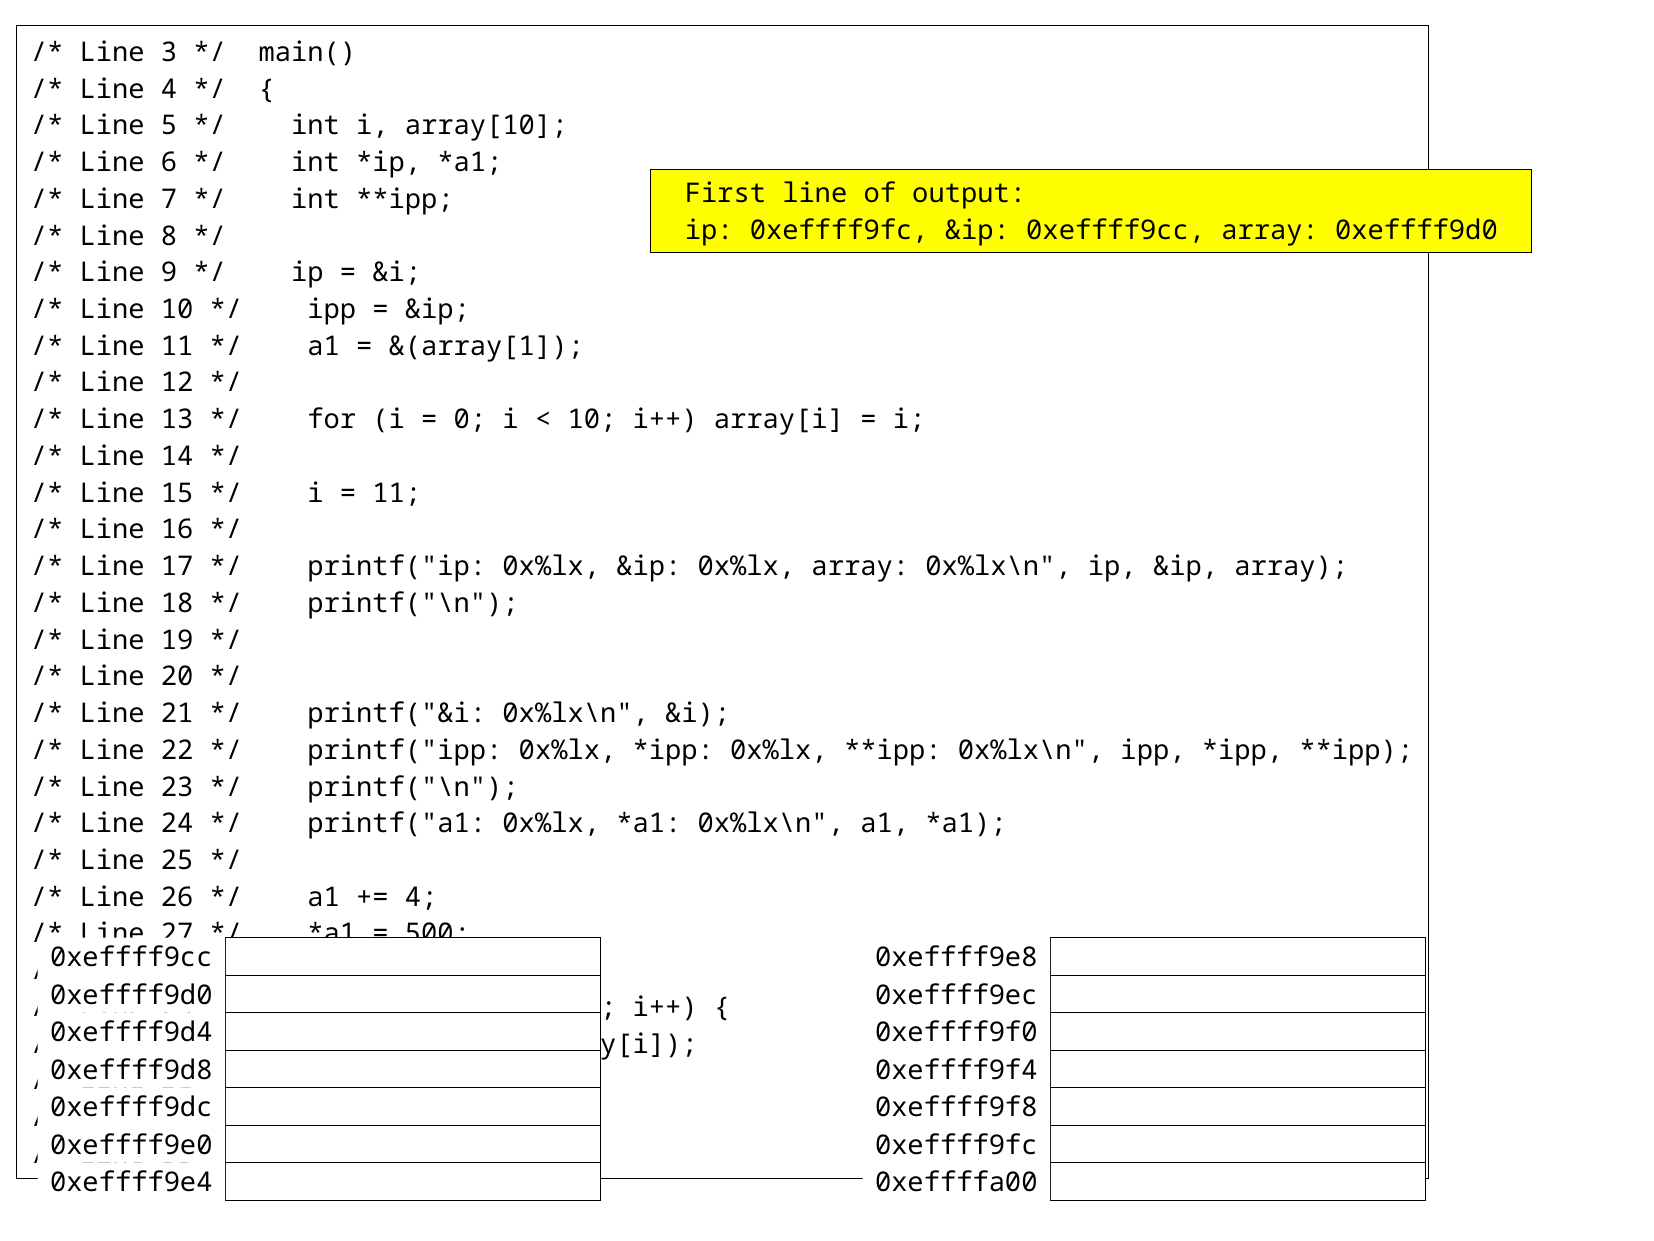

/* Line 3 */ main()
/* Line 4 */ {
/* Line 5 */ int i, array[10];
/* Line 6 */ int *ip, *a1;
/* Line 7 */ int **ipp;
/* Line 8 */
/* Line 9 */ ip = &i;
/* Line 10 */ ipp = &ip;
/* Line 11 */ a1 = &(array[1]);
/* Line 12 */
/* Line 13 */ for (i = 0; i < 10; i++) array[i] = i;
/* Line 14 */
/* Line 15 */ i = 11;
/* Line 16 */
/* Line 17 */ printf("ip: 0x%lx, &ip: 0x%lx, array: 0x%lx\n", ip, &ip, array);
/* Line 18 */ printf("\n");
/* Line 19 */
/* Line 20 */
/* Line 21 */ printf("&i: 0x%lx\n", &i);
/* Line 22 */ printf("ipp: 0x%lx, *ipp: 0x%lx, **ipp: 0x%lx\n", ipp, *ipp, **ipp);
/* Line 23 */ printf("\n");
/* Line 24 */ printf("a1: 0x%lx, *a1: 0x%lx\n", a1, *a1);
/* Line 25 */
/* Line 26 */ a1 += 4;
/* Line 27 */ *a1 = 500;
/* Line 28 */
/* Line 29 */ for (i = 0; i < 10; i++) {
/* Line 30 */ printf("%d ", array[i]);
/* Line 31 */ }
/* Line 32 */ printf("\n");
/* Line 33 */ }
First line of output:
ip: 0xeffff9fc, &ip: 0xeffff9cc, array: 0xeffff9d0
0xeffff9cc
0xeffff9e8
0xeffff9d0
0xeffff9ec
0xeffff9d4
0xeffff9f0
0xeffff9d8
0xeffff9f4
0xeffff9dc
0xeffff9f8
0xeffff9e0
0xeffff9fc
0xeffff9e4
0xeffffa00